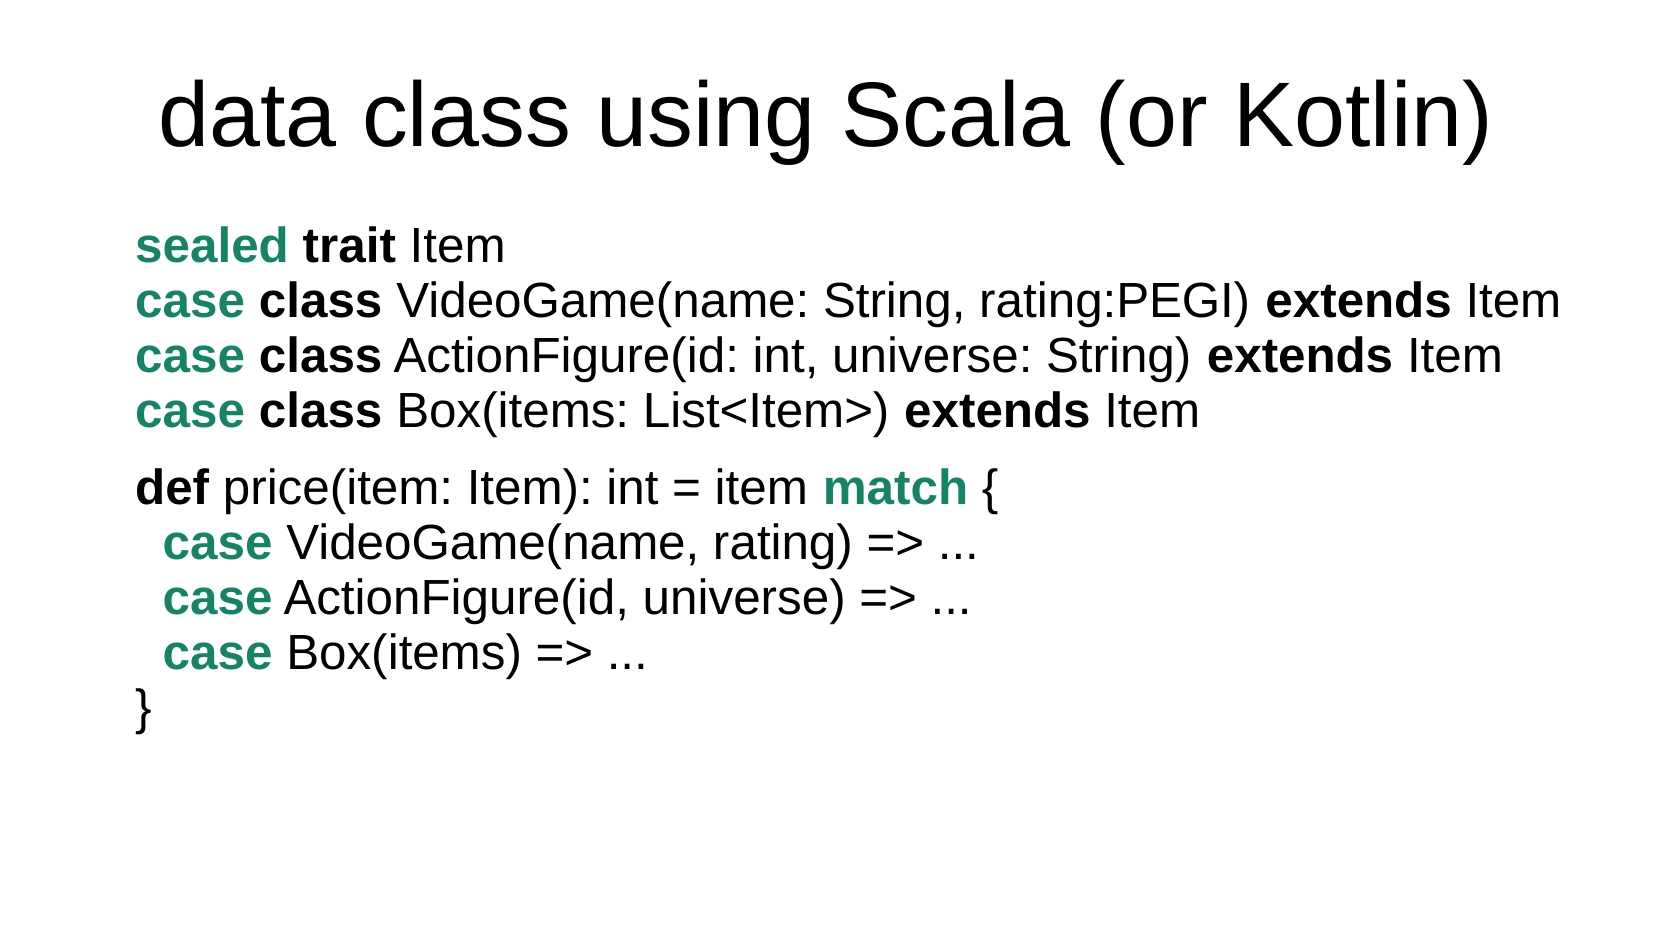

# data class using Scala (or Kotlin)
sealed trait Item
case class VideoGame(name: String, rating:PEGI) extends Item
case class ActionFigure(id: int, universe: String) extends Item
case class Box(items: List<Item>) extends Item
def price(item: Item): int = item match {
 case VideoGame(name, rating) => ...
 case ActionFigure(id, universe) => ...
 case Box(items) => ...
}